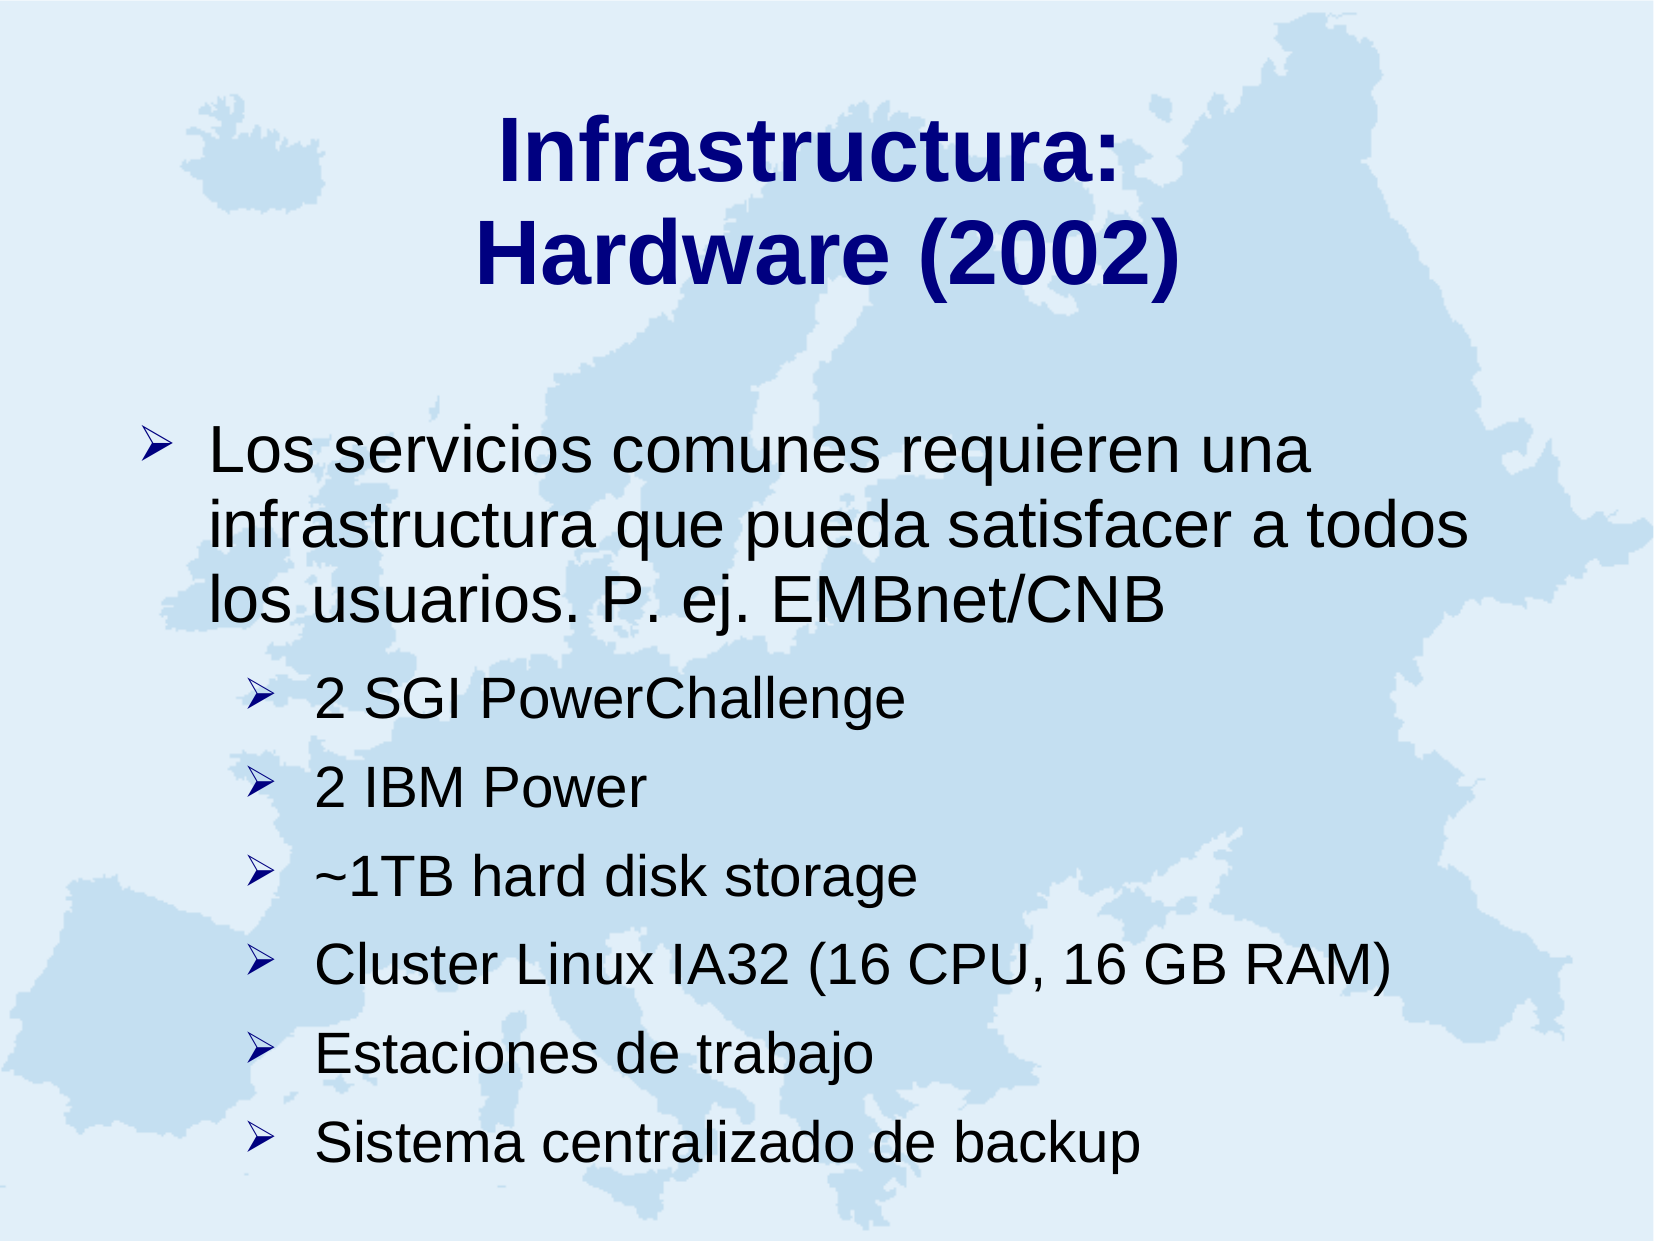

# Infrastructura: Hardware (2002)
Los servicios comunes requieren una infrastructura que pueda satisfacer a todos los usuarios. P. ej. EMBnet/CNB
2 SGI PowerChallenge
2 IBM Power
~1TB hard disk storage
Cluster Linux IA32 (16 CPU, 16 GB RAM)
Estaciones de trabajo
Sistema centralizado de backup